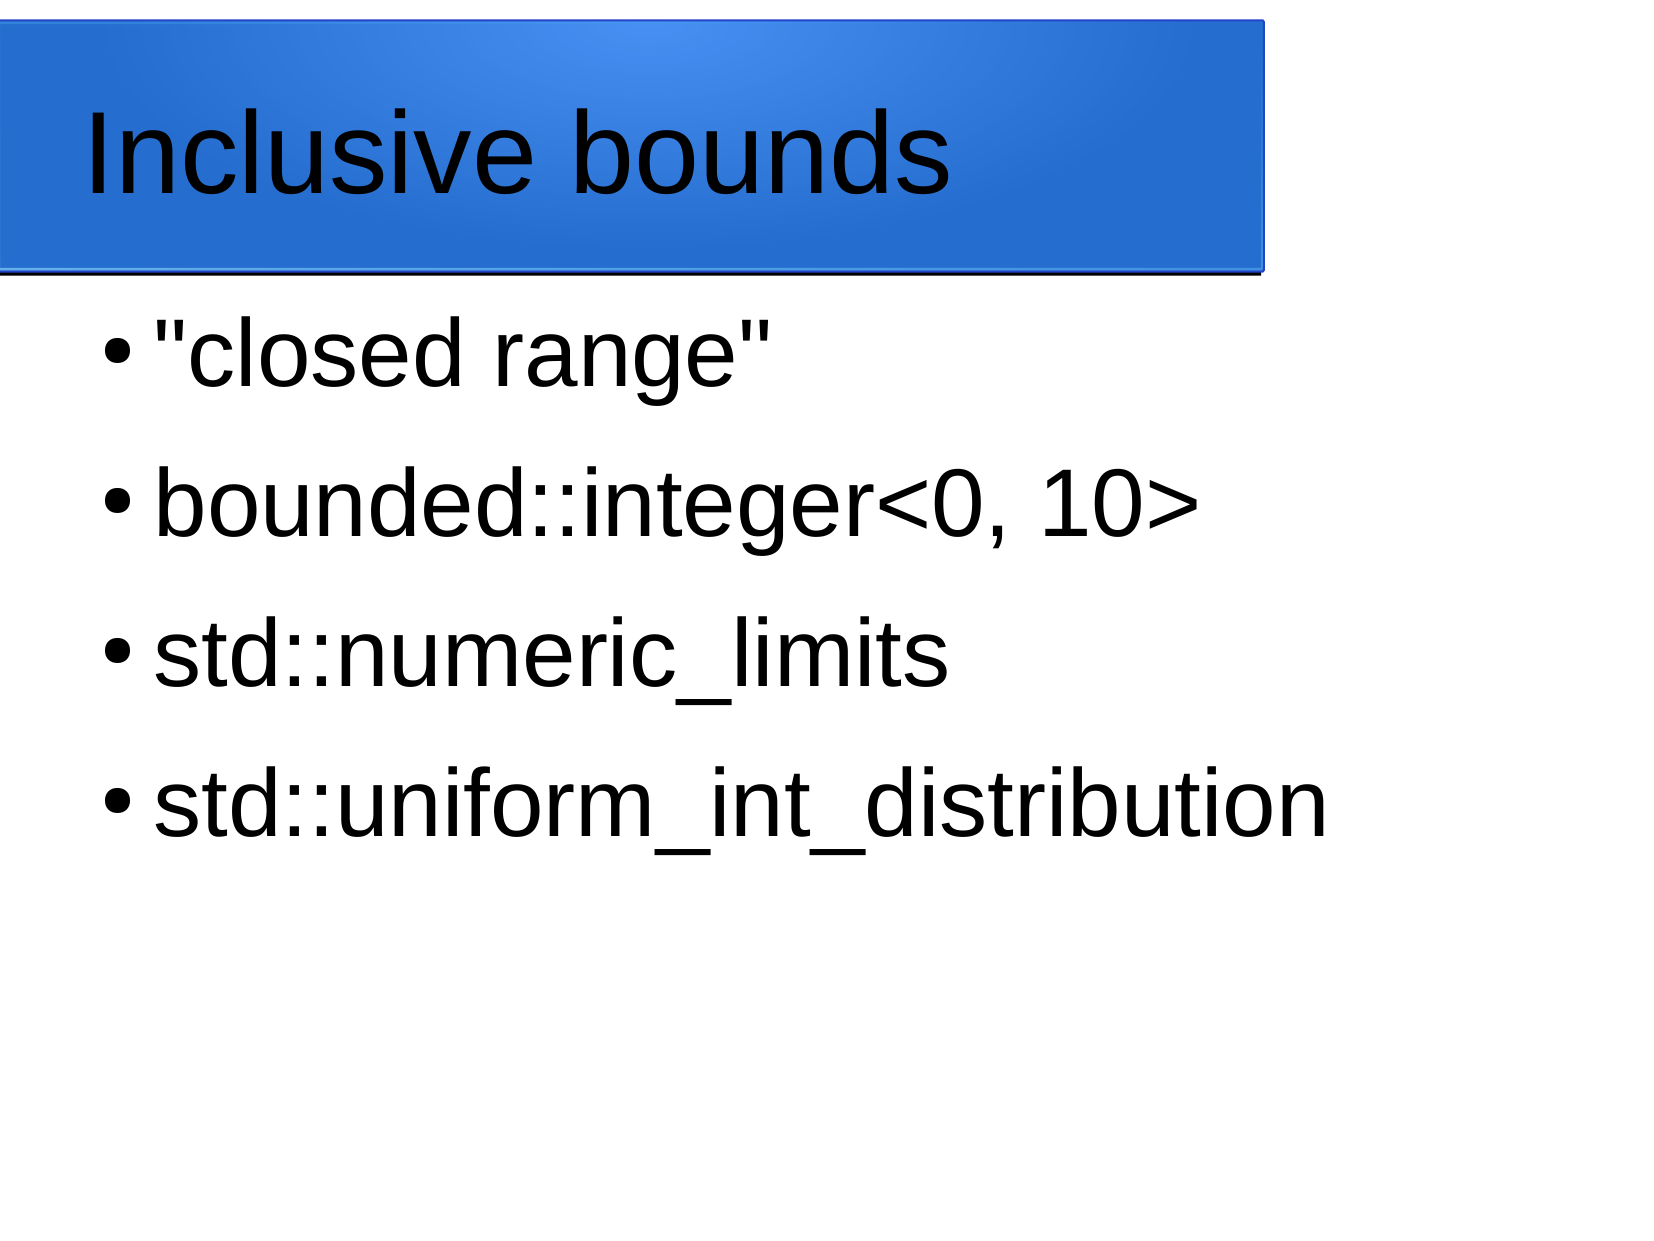

# Inclusive bounds
"closed range"
bounded::integer<0, 10>
std::numeric_limits
std::uniform_int_distribution